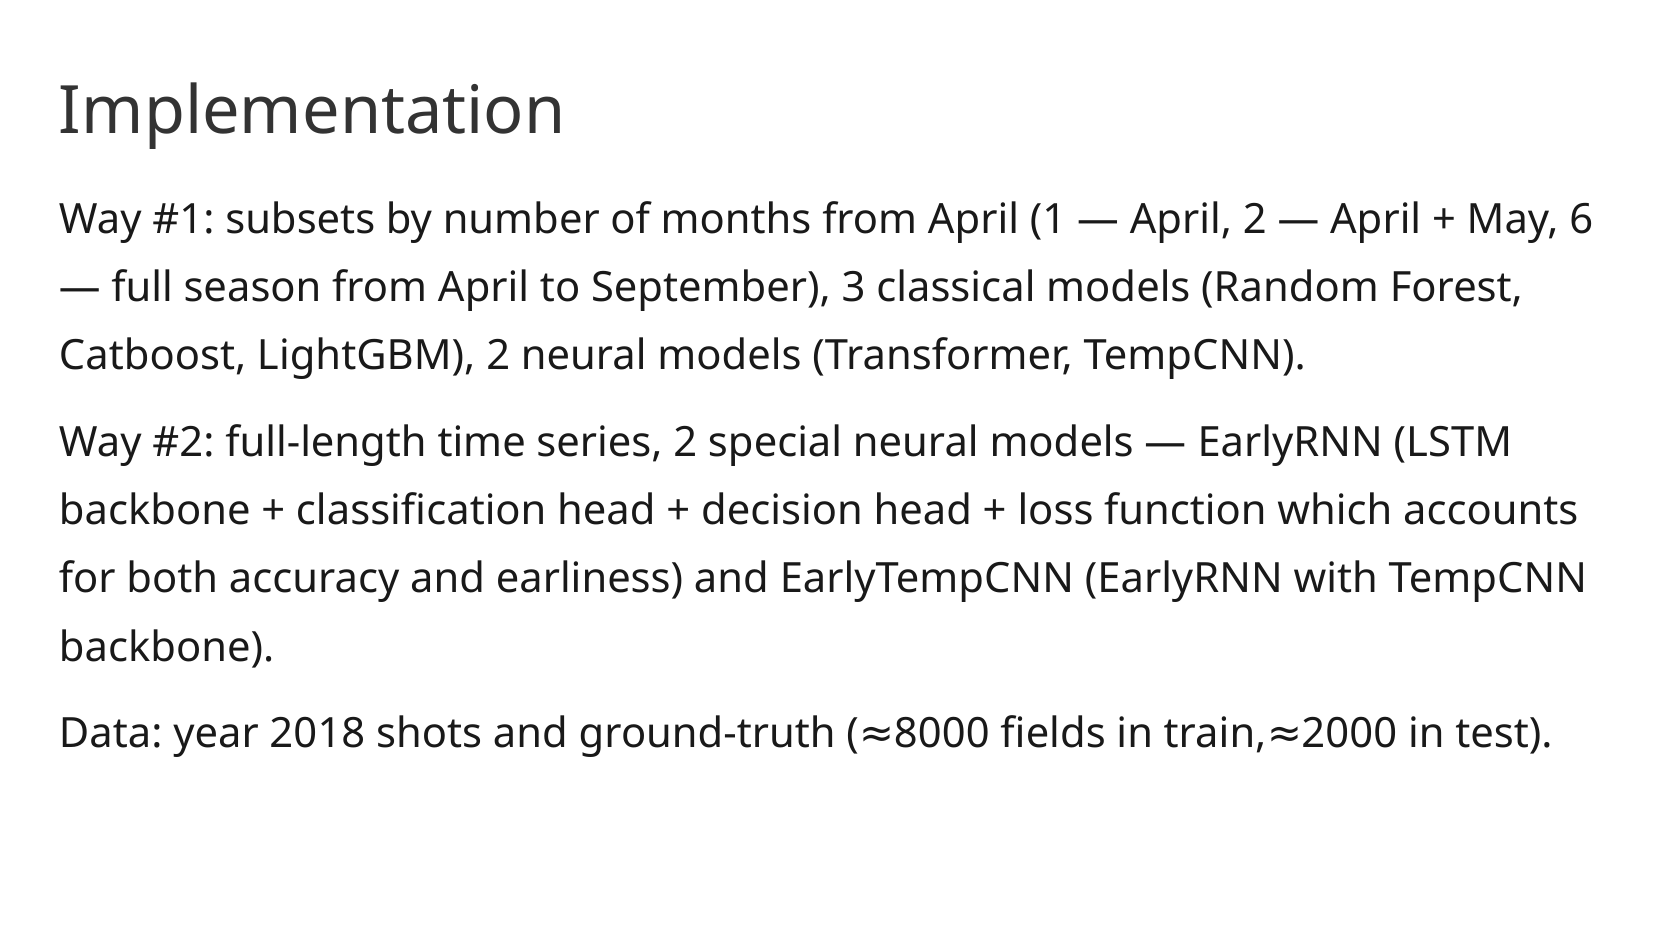

# Implementation
Way #1: subsets by number of months from April (1 — April, 2 — April + May, 6 — full season from April to September), 3 classical models (Random Forest, Catboost, LightGBM), 2 neural models (Transformer, TempCNN).
Way #2: full-length time series, 2 special neural models — EarlyRNN (LSTM backbone + classification head + decision head + loss function which accounts for both accuracy and earliness) and EarlyTempCNN (EarlyRNN with TempCNN backbone).
Data: year 2018 shots and ground-truth (≈8000 fields in train,≈2000 in test).